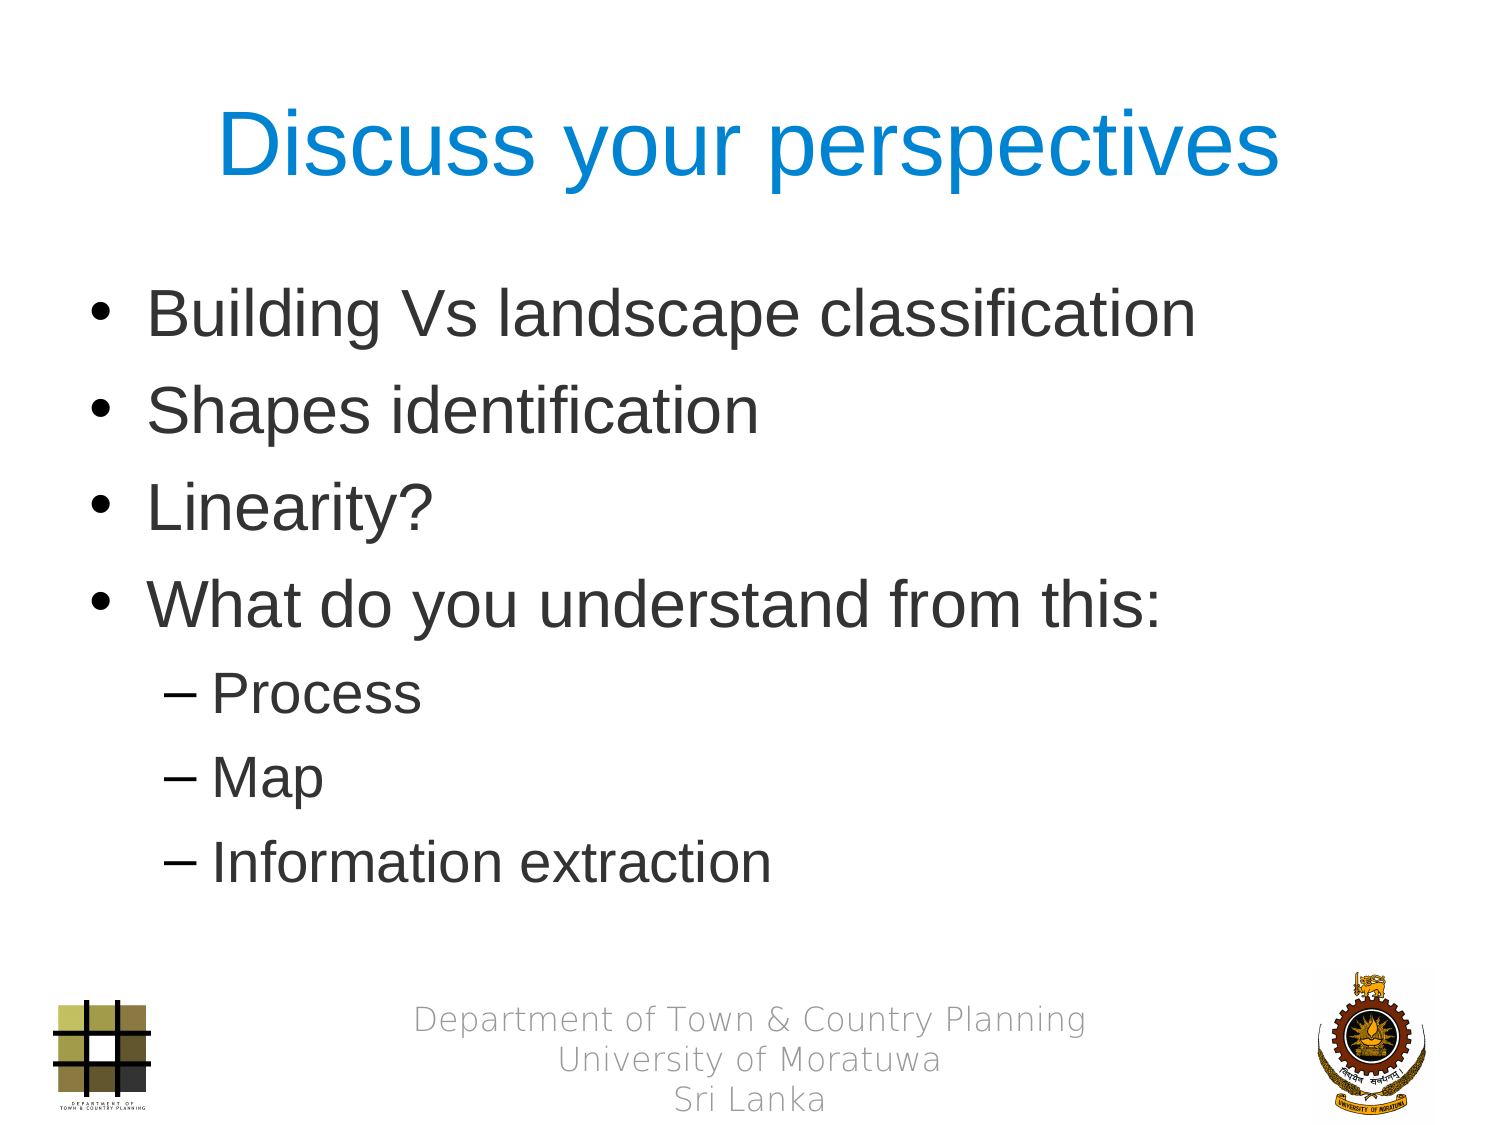

# Discuss your perspectives
Building Vs landscape classification
Shapes identification
Linearity?
What do you understand from this:
Process
Map
Information extraction